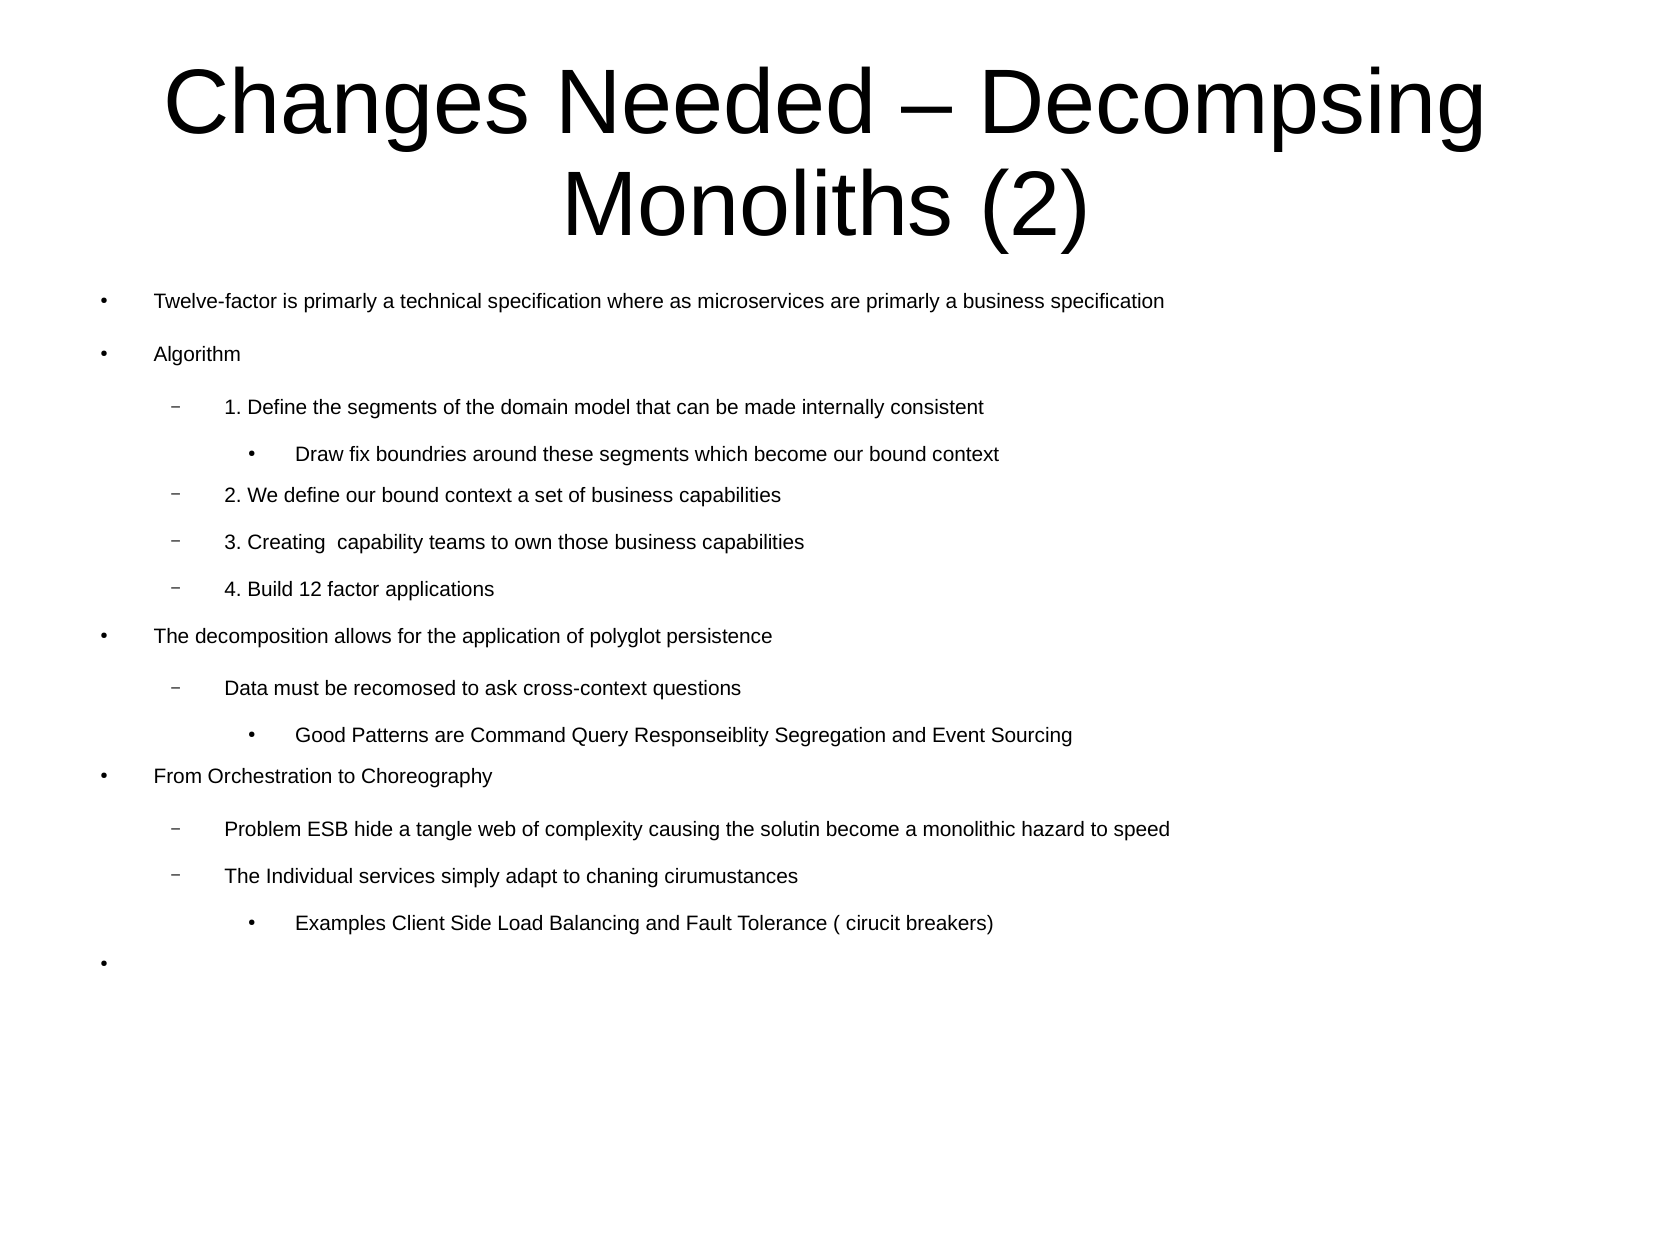

# Changes Needed – Decompsing Monoliths (2)
Twelve-factor is primarly a technical specification where as microservices are primarly a business specification
Algorithm
1. Define the segments of the domain model that can be made internally consistent
Draw fix boundries around these segments which become our bound context
2. We define our bound context a set of business capabilities
3. Creating capability teams to own those business capabilities
4. Build 12 factor applications
The decomposition allows for the application of polyglot persistence
Data must be recomosed to ask cross-context questions
Good Patterns are Command Query Responseiblity Segregation and Event Sourcing
From Orchestration to Choreography
Problem ESB hide a tangle web of complexity causing the solutin become a monolithic hazard to speed
The Individual services simply adapt to chaning cirumustances
Examples Client Side Load Balancing and Fault Tolerance ( cirucit breakers)